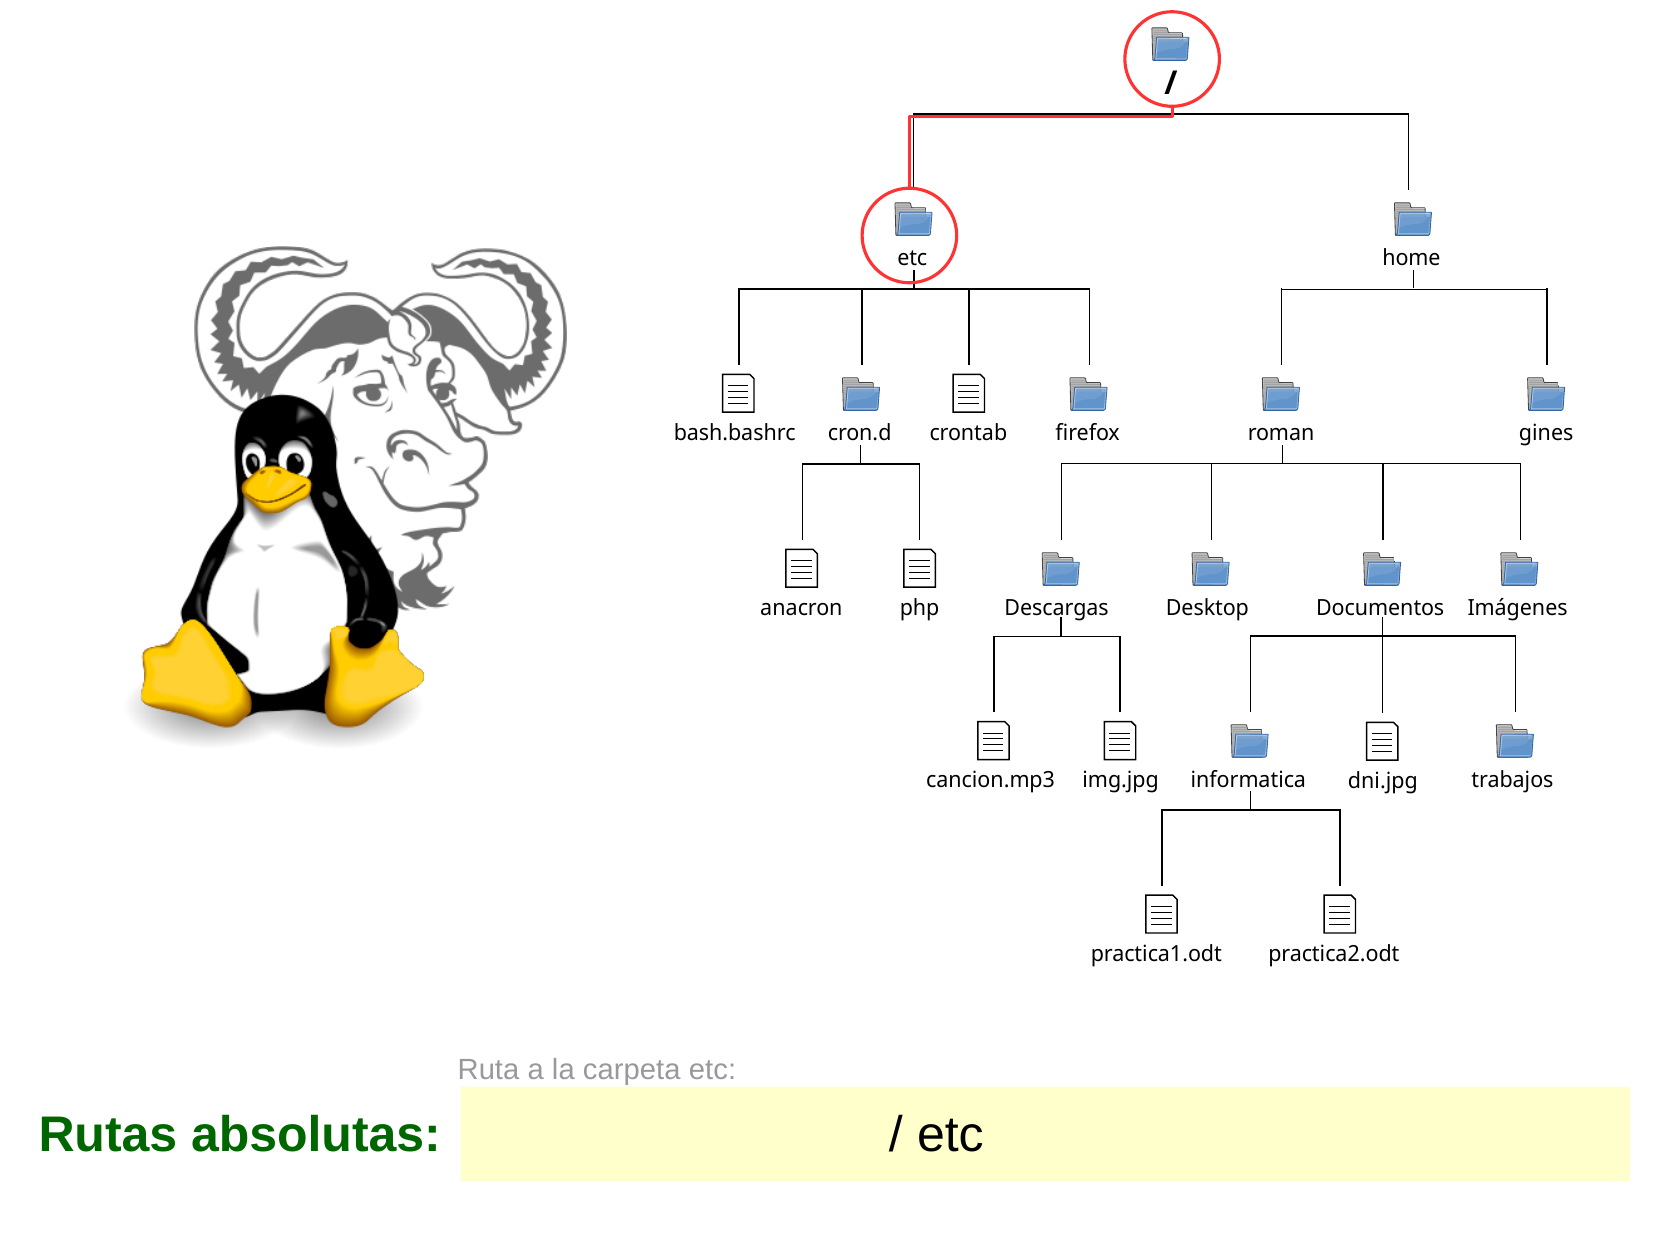

Ruta a la carpeta etc:
/
etc
Rutas absolutas: